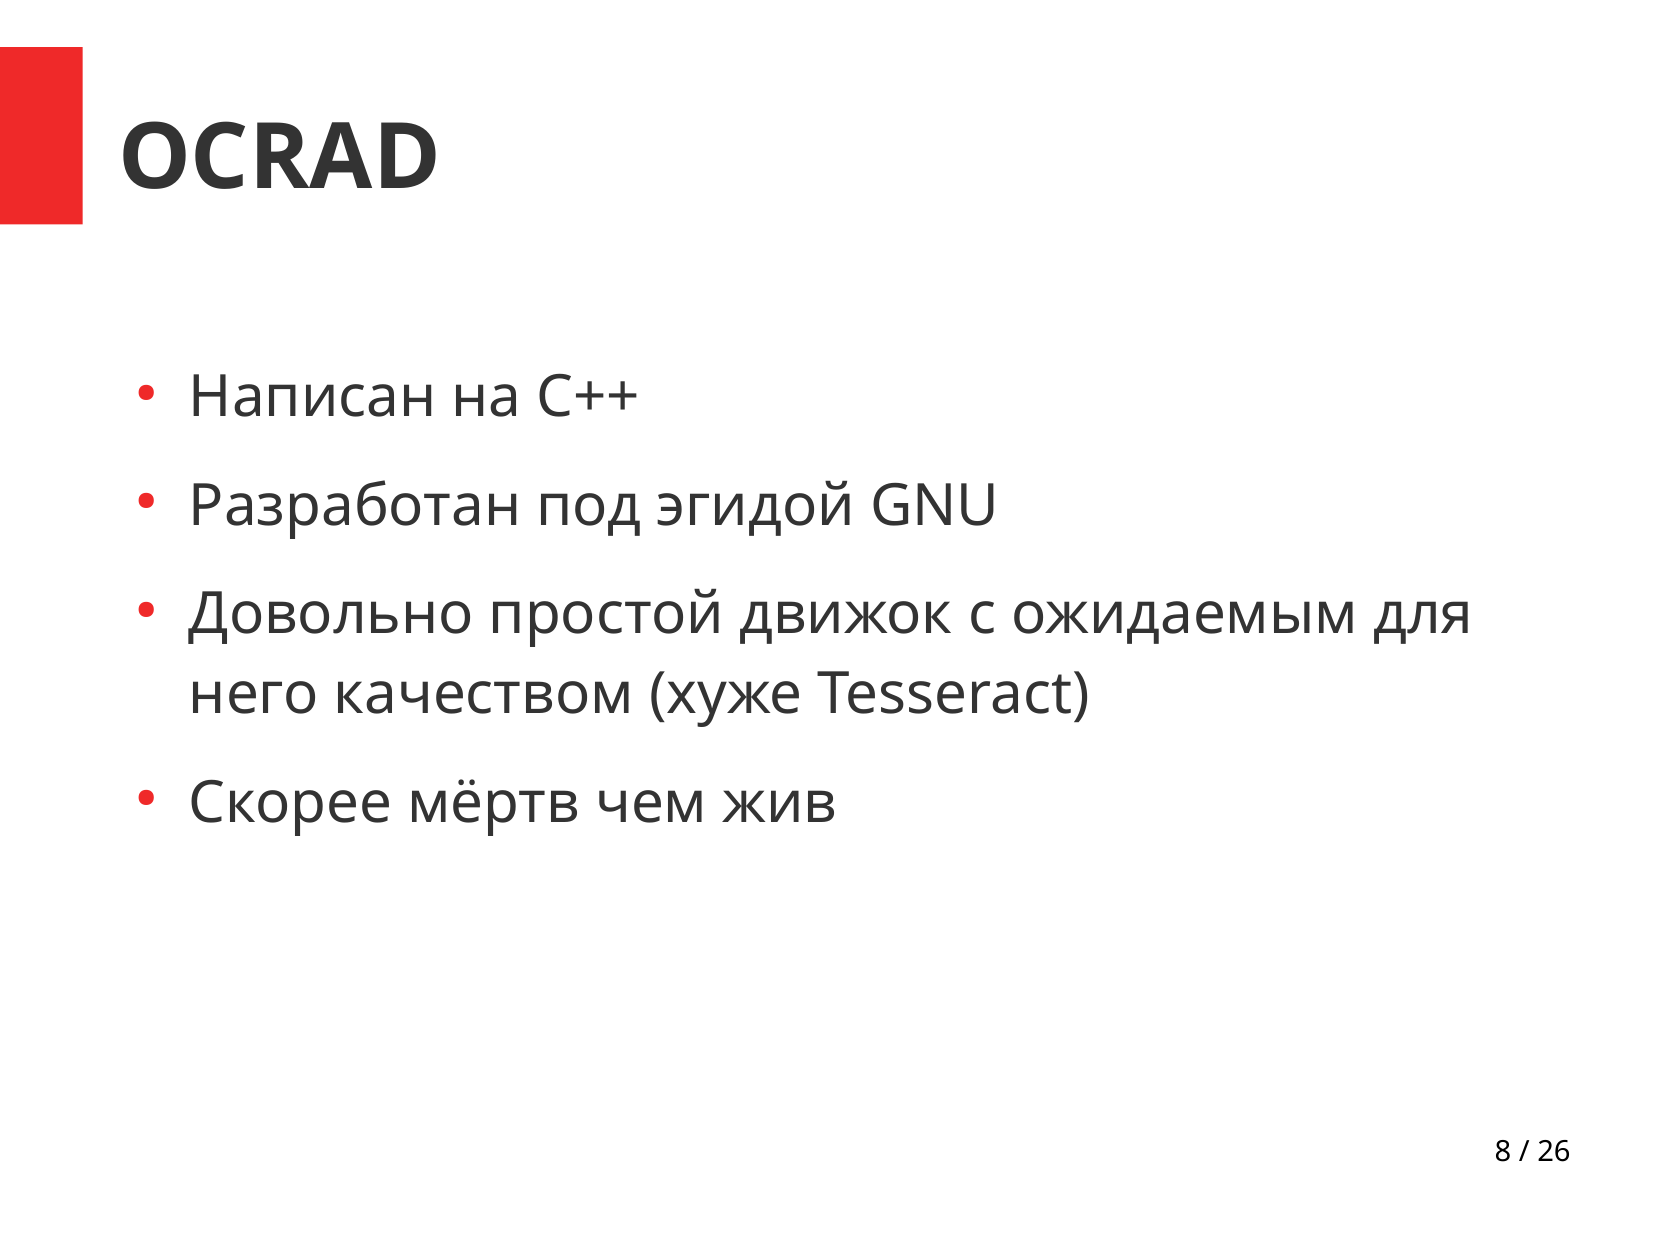

# OCRAD
Написан на C++
Разработан под эгидой GNU
Довольно простой движок с ожидаемым для него качеством (хуже Tesseract)
Скорее мёртв чем жив
8